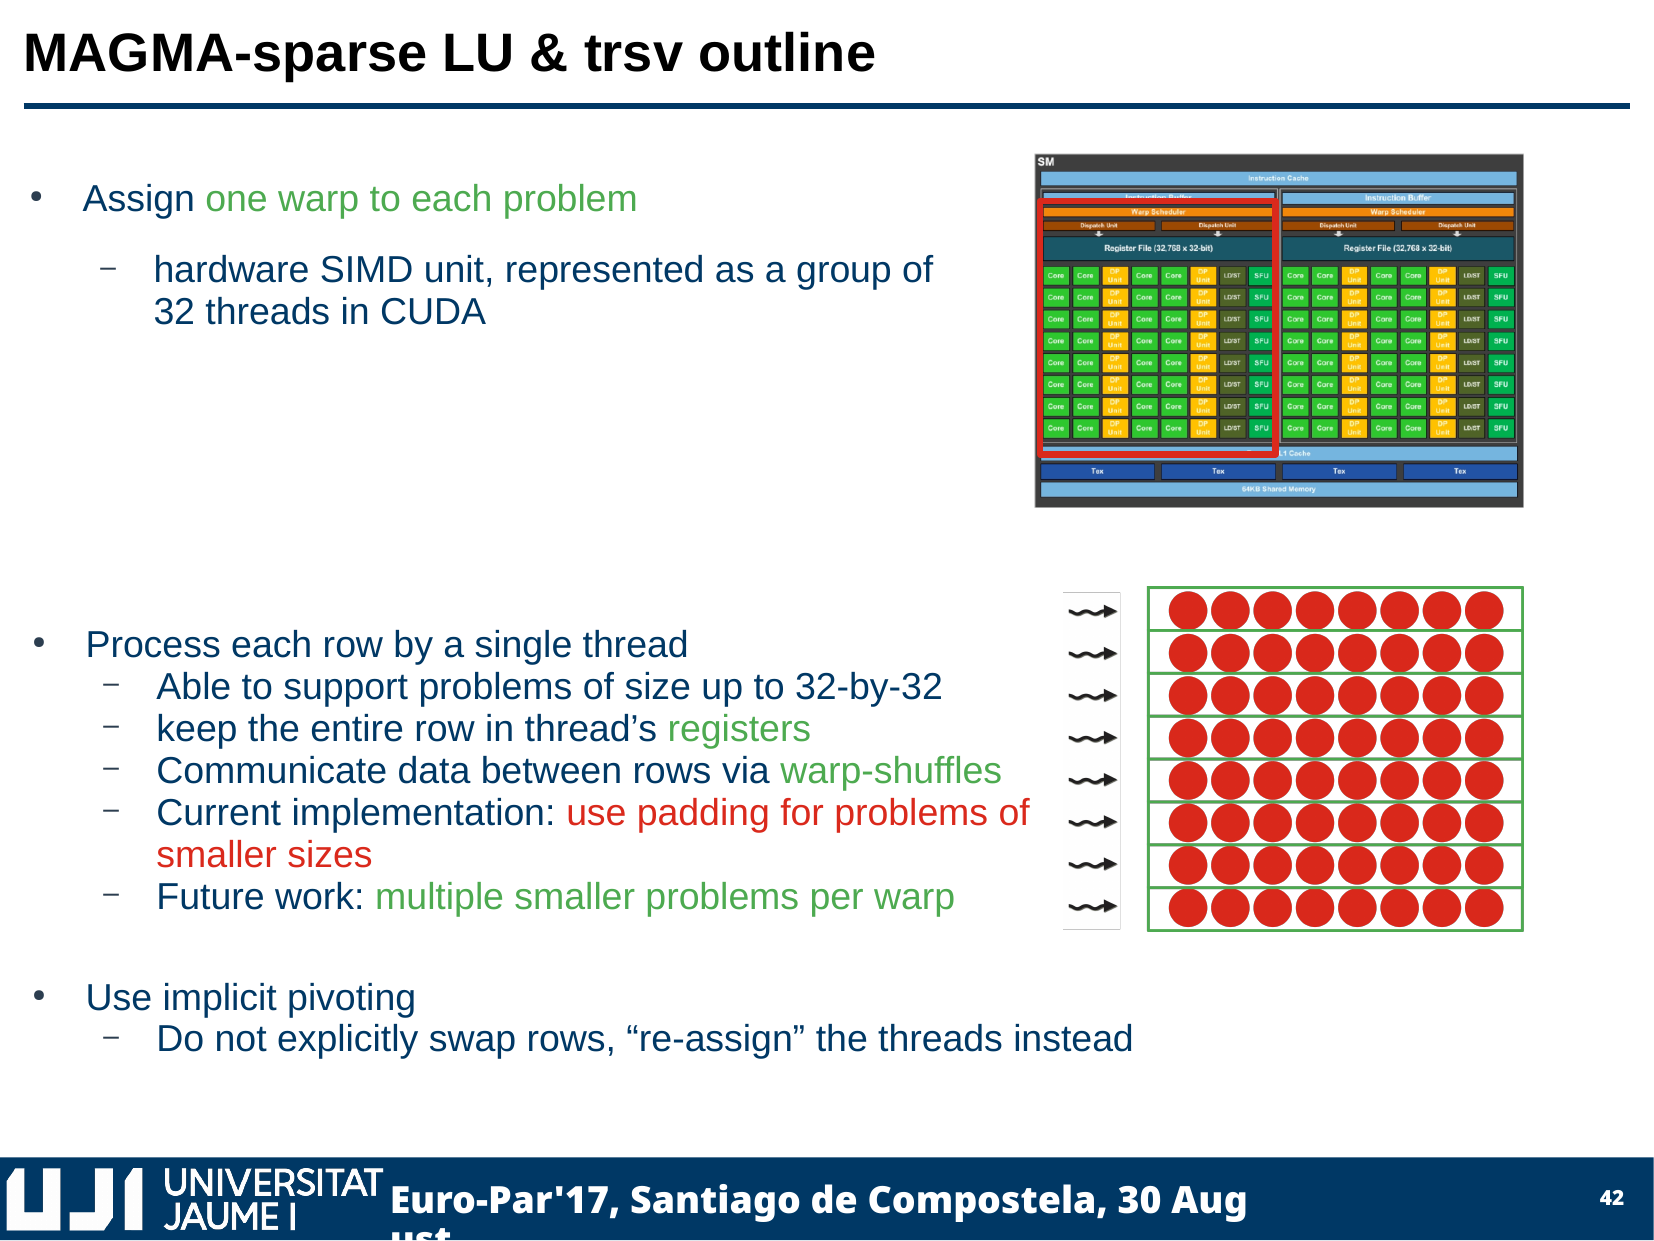

# MAGMA-sparse LU & trsv outline
Assign one warp to each problem
hardware SIMD unit, represented as a group of 32 threads in CUDA
Process each row by a single thread
Able to support problems of size up to 32-by-32
keep the entire row in thread’s registers
Communicate data between rows via warp-shuffles
Current implementation: use padding for problems of smaller sizes
Future work: multiple smaller problems per warp
Use implicit pivoting
Do not explicitly swap rows, “re-assign” the threads instead
Euro-Par'17, Santiago de Compostela, 30 August
42